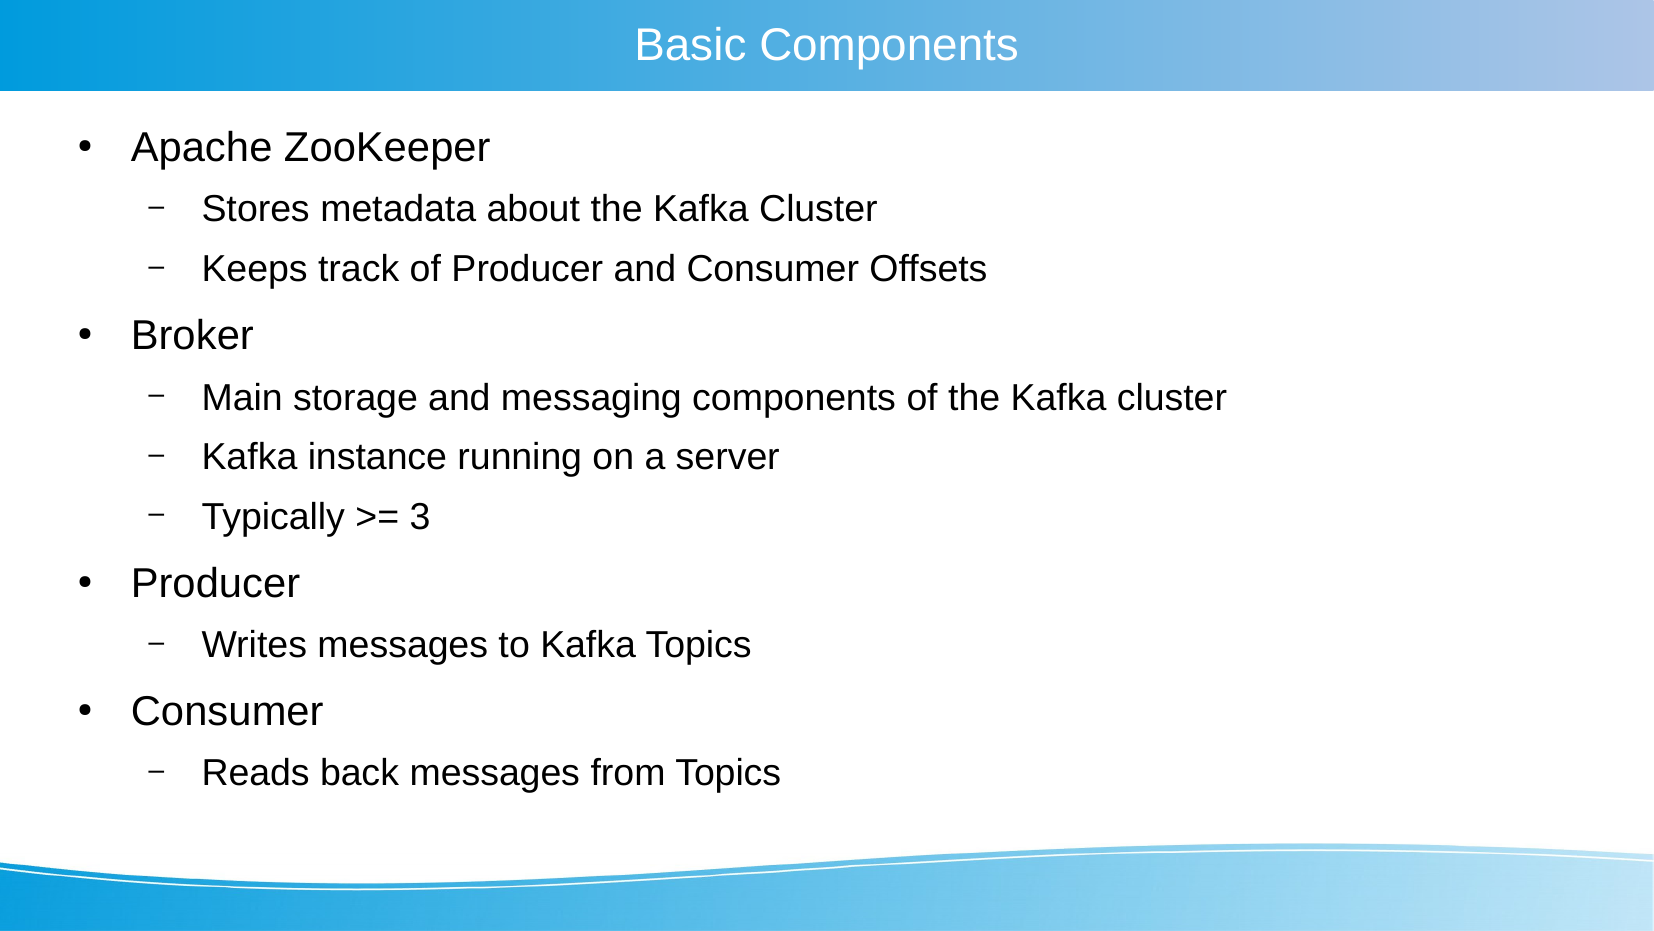

# Basic Components
Apache ZooKeeper
Stores metadata about the Kafka Cluster
Keeps track of Producer and Consumer Offsets
Broker
Main storage and messaging components of the Kafka cluster
Kafka instance running on a server
Typically >= 3
Producer
Writes messages to Kafka Topics
Consumer
Reads back messages from Topics